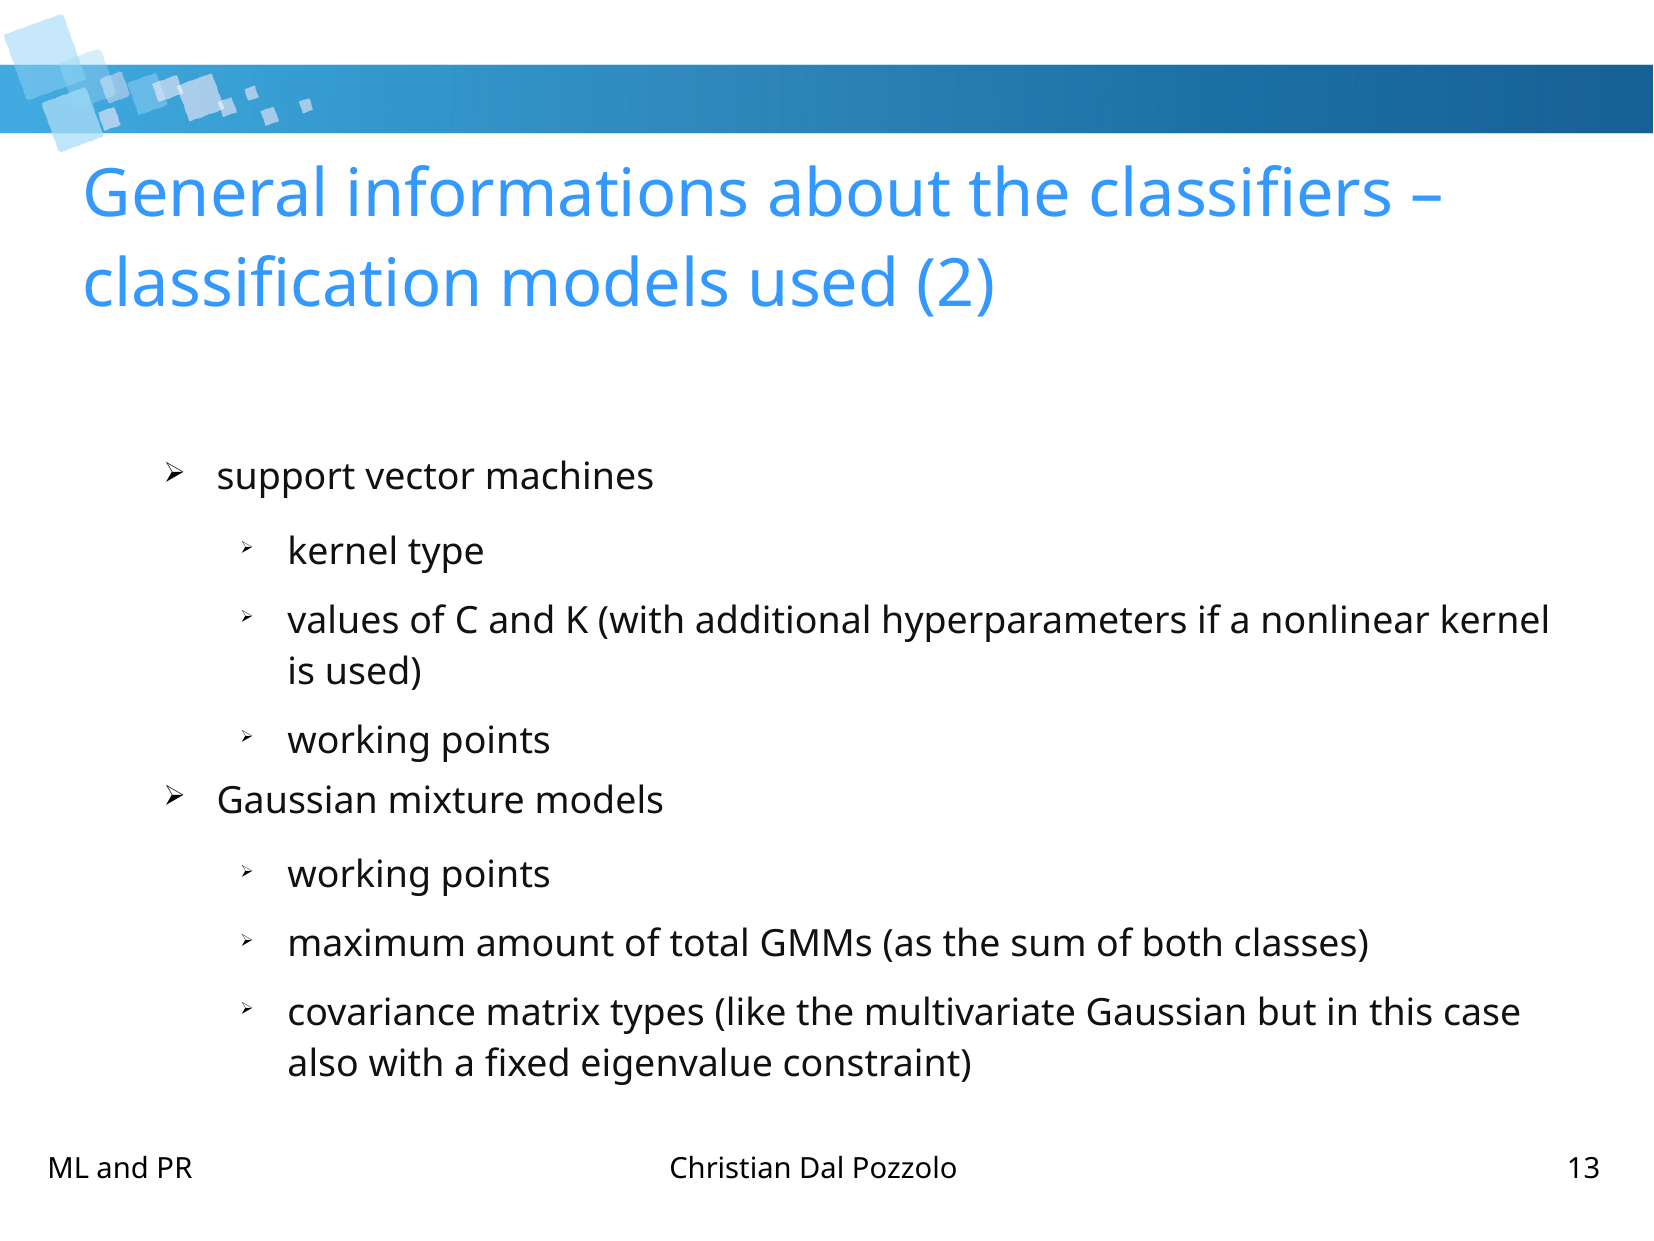

# General informations about the classifiers – classification models used (2)
support vector machines
kernel type
values of C and K (with additional hyperparameters if a nonlinear kernel is used)
working points
Gaussian mixture models
working points
maximum amount of total GMMs (as the sum of both classes)
covariance matrix types (like the multivariate Gaussian but in this case also with a fixed eigenvalue constraint)
ML and PR
Christian Dal Pozzolo
13